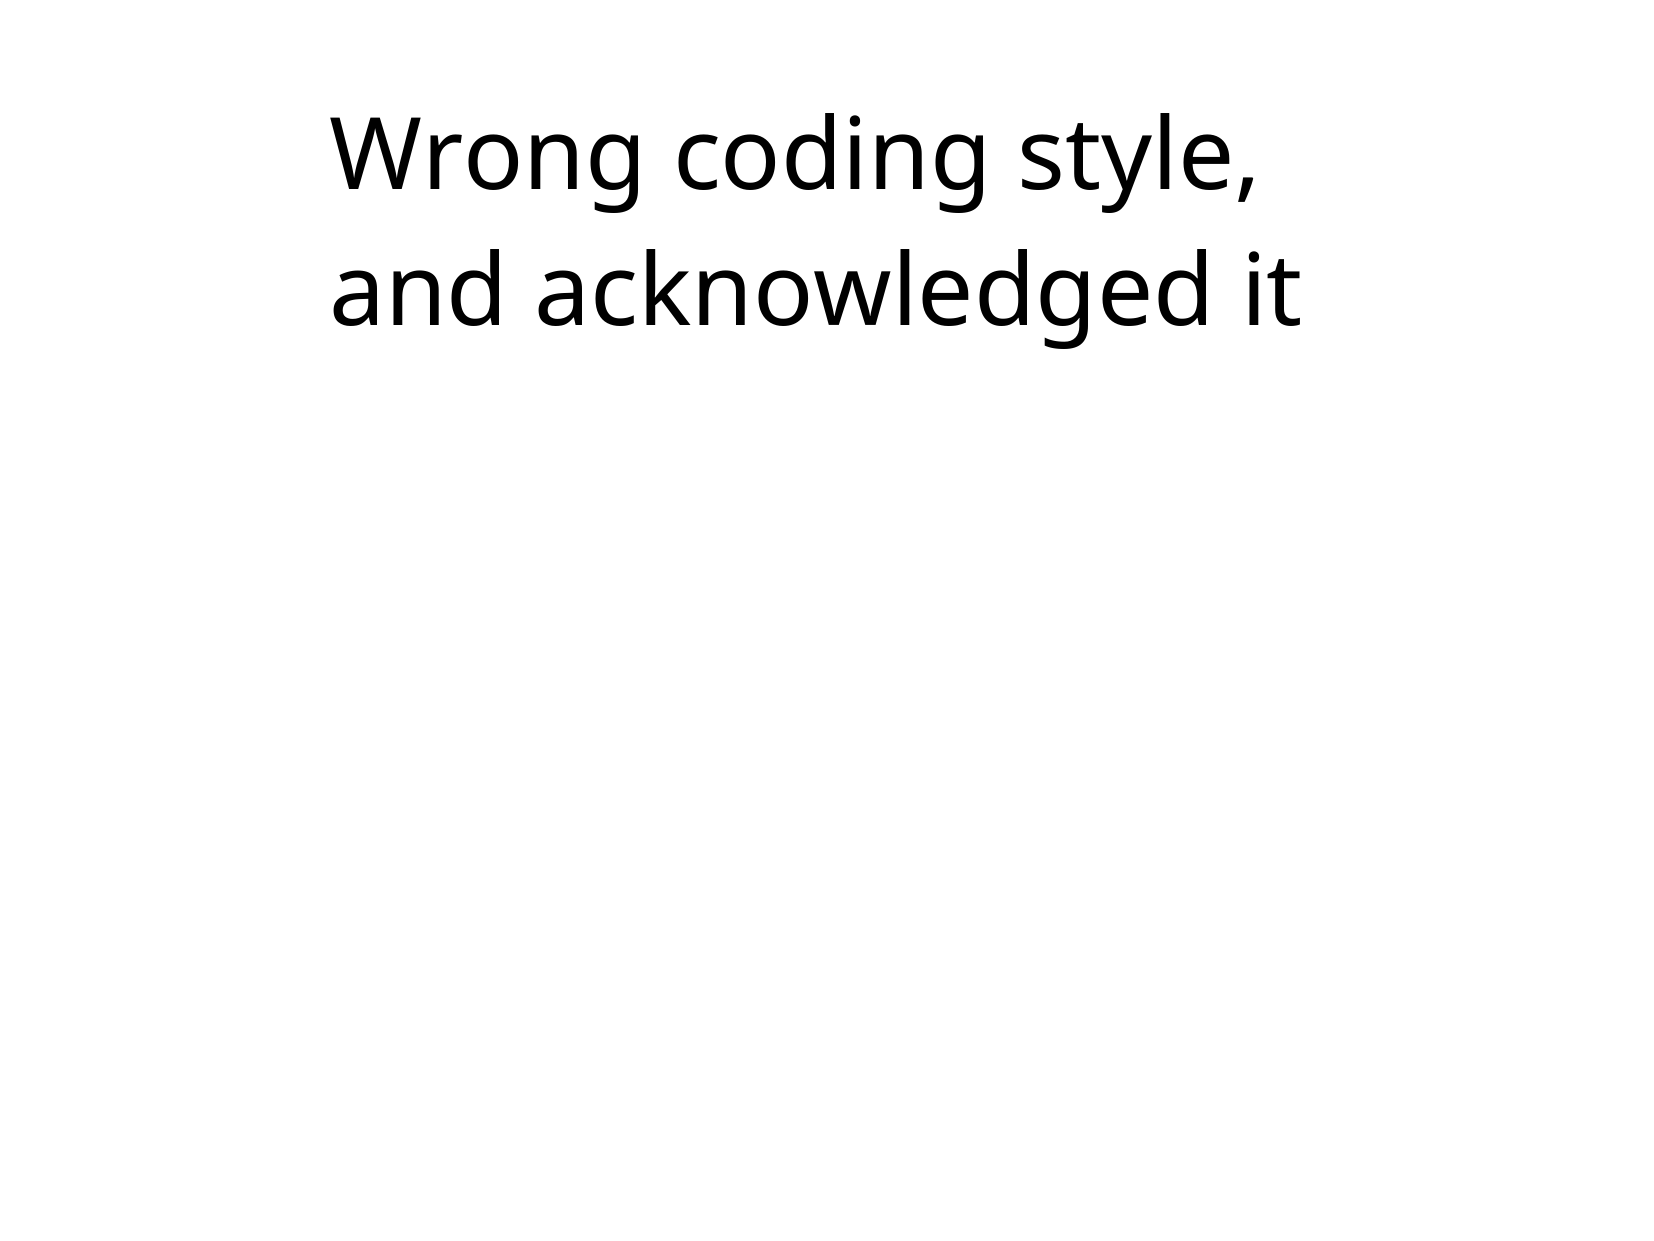

Wrong coding style,
and acknowledged it
2.6.20 to 2.6.24-rc8